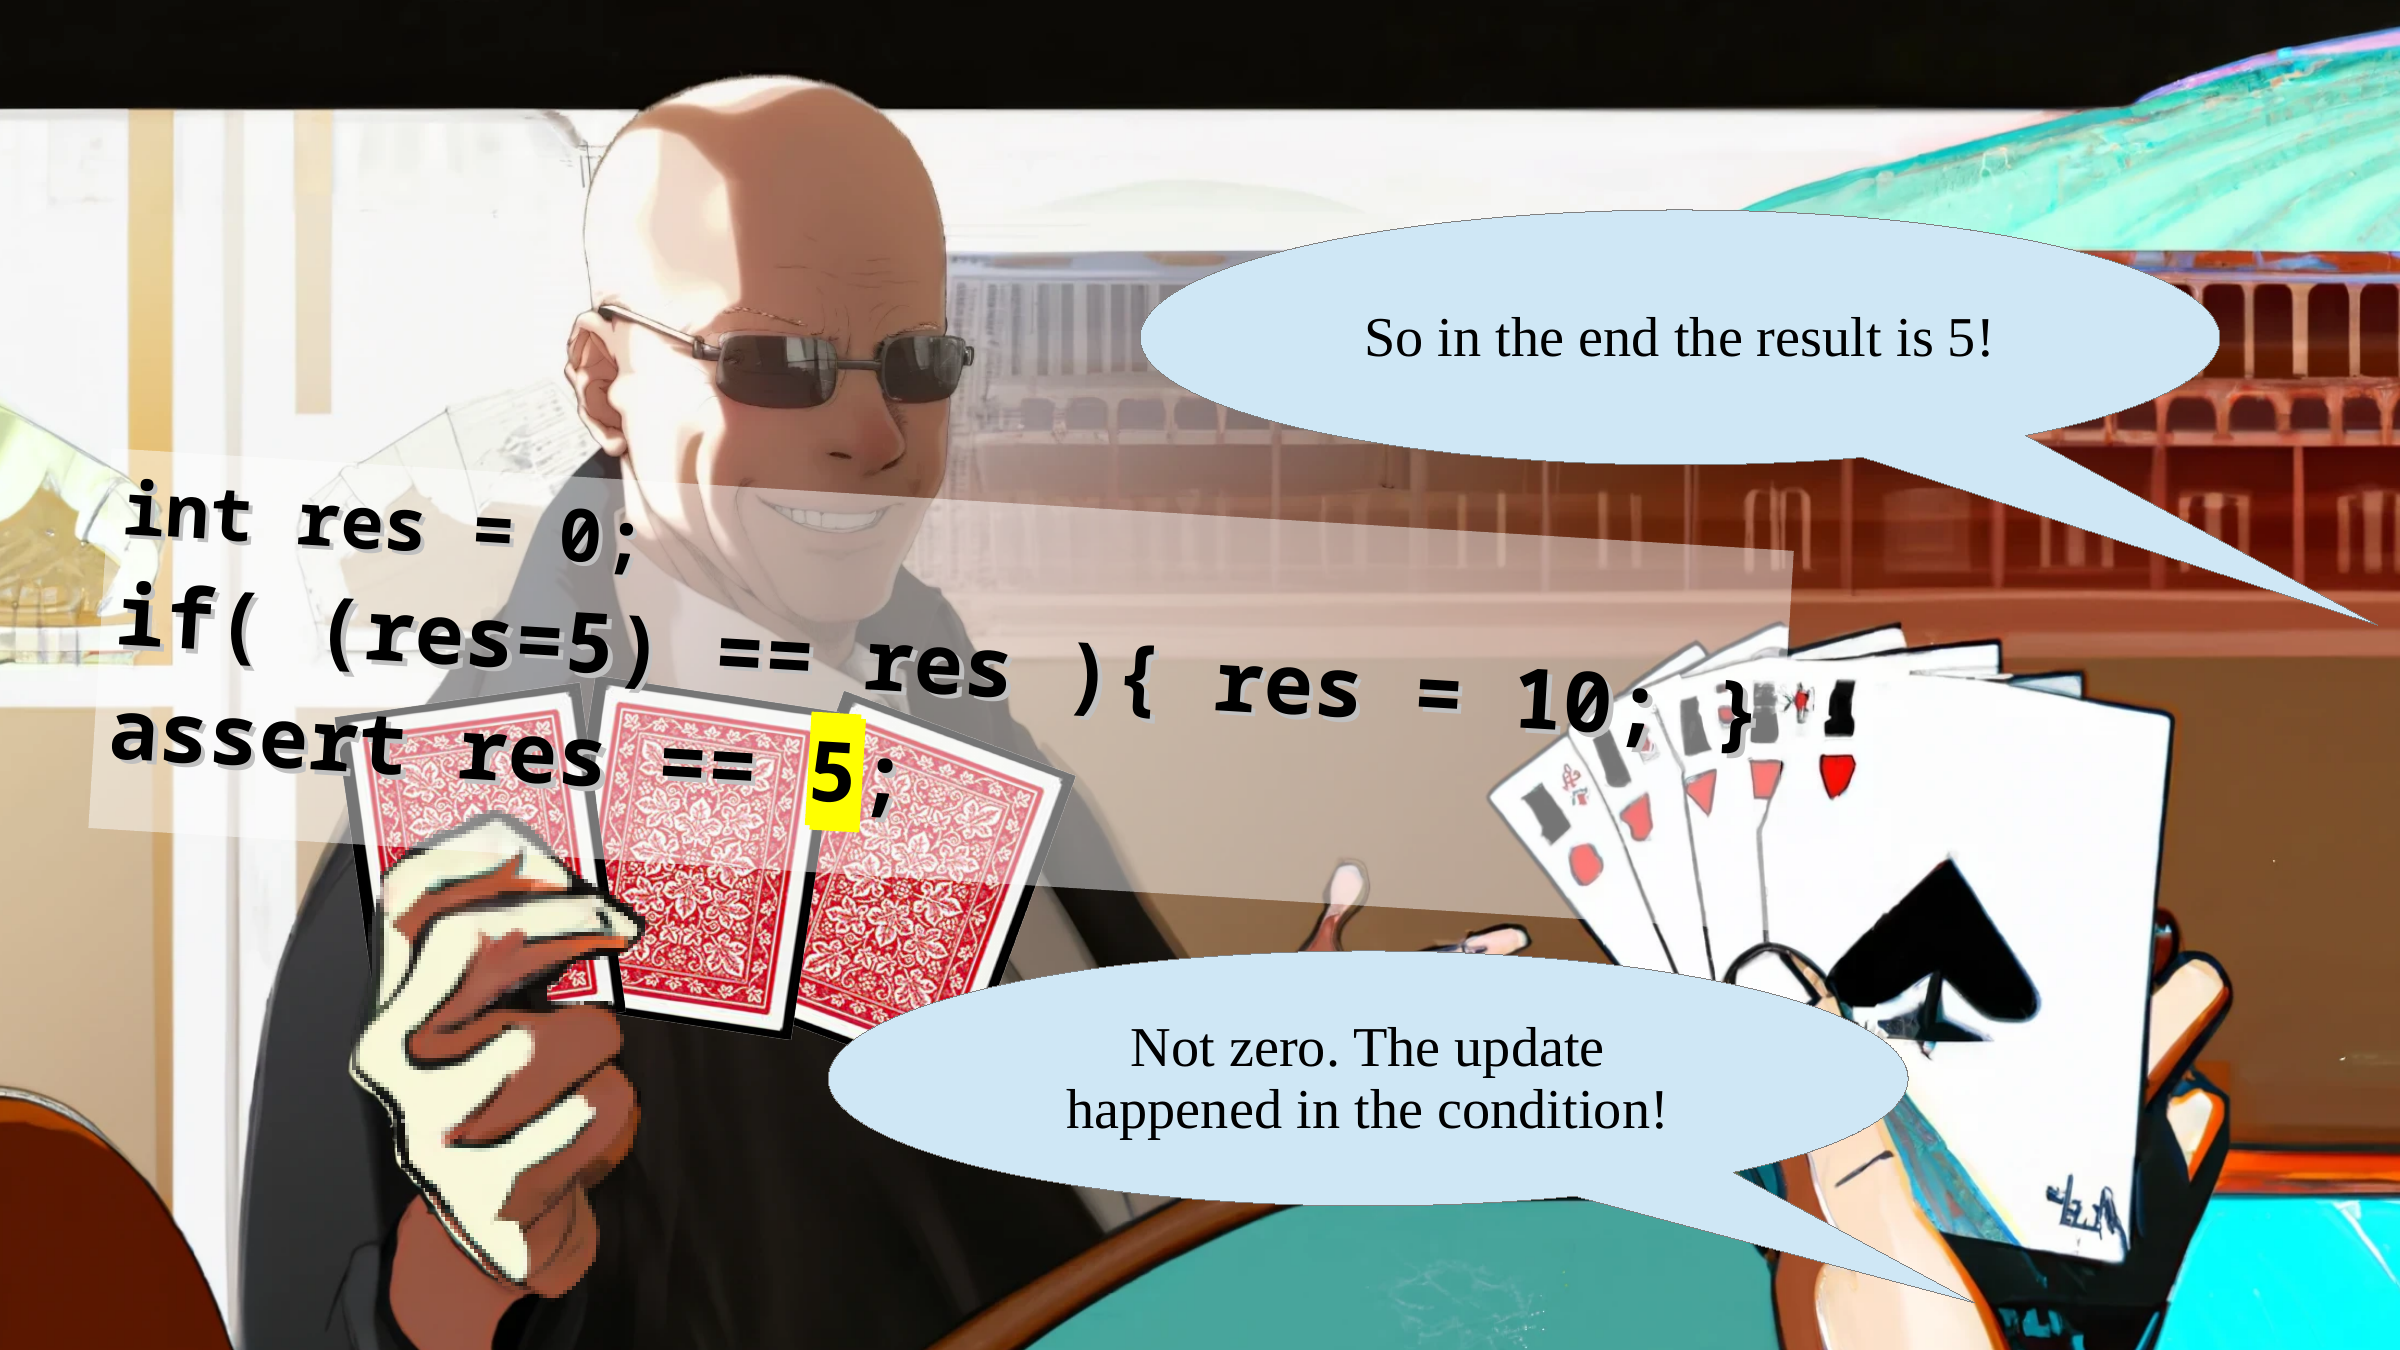

So in the end the result is 5!
int res = 0;
if( (res=5) == res ){ res = 10; }
assert res == 5;
Not zero. The update
happened in the condition!